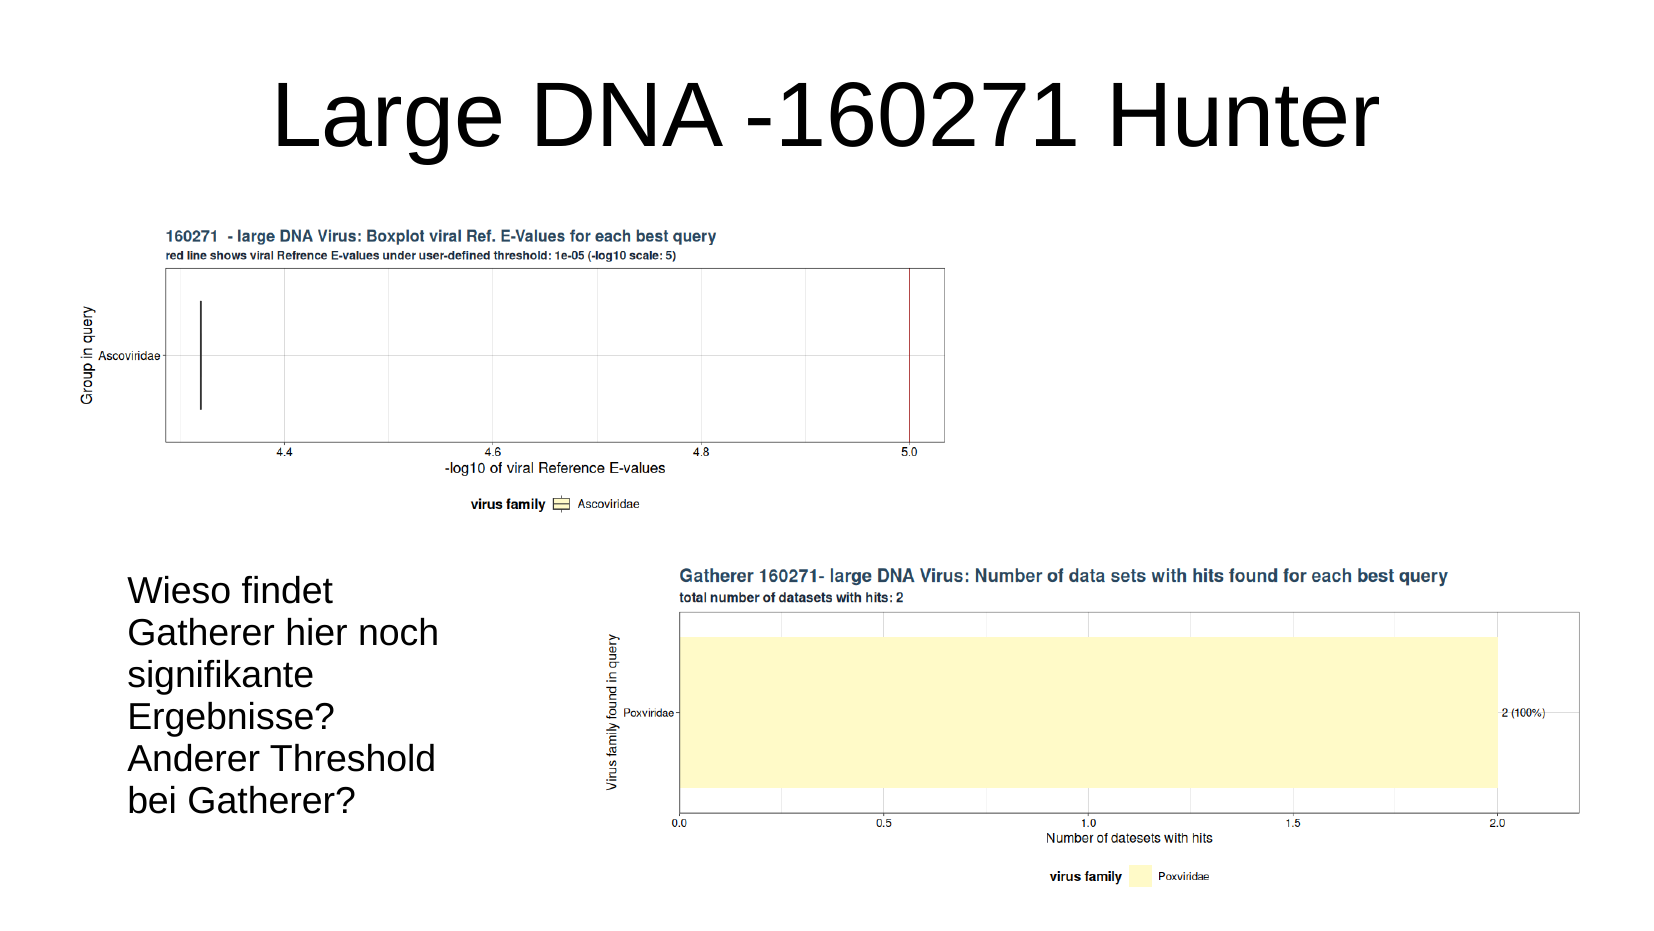

# Large DNA -160271 Hunter
Wieso findet Gatherer hier noch signifikante Ergebnisse?
Anderer Threshold bei Gatherer?